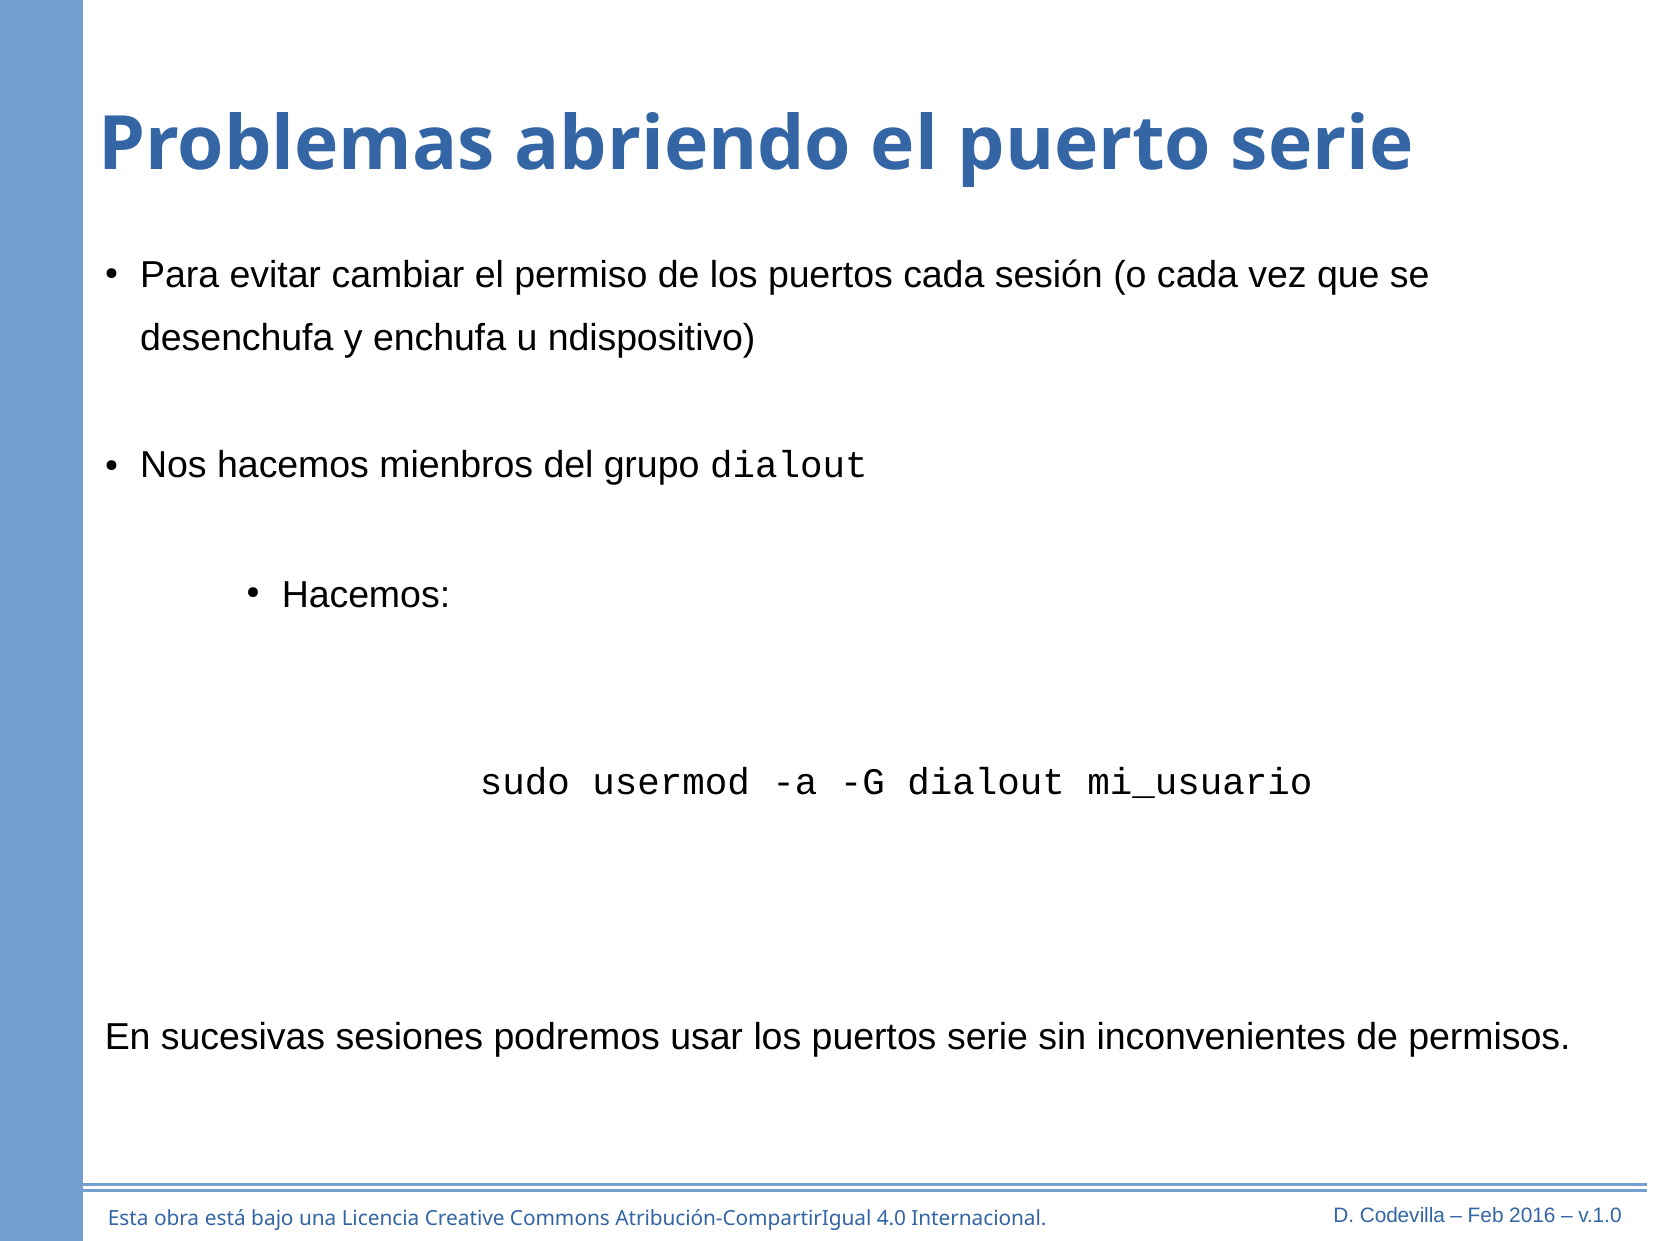

Problemas abriendo el puerto serie
Para evitar cambiar el permiso de los puertos cada sesión (o cada vez que se desenchufa y enchufa u ndispositivo)
Nos hacemos mienbros del grupo dialout
Hacemos:
					sudo usermod -a -G dialout mi_usuario
En sucesivas sesiones podremos usar los puertos serie sin inconvenientes de permisos.